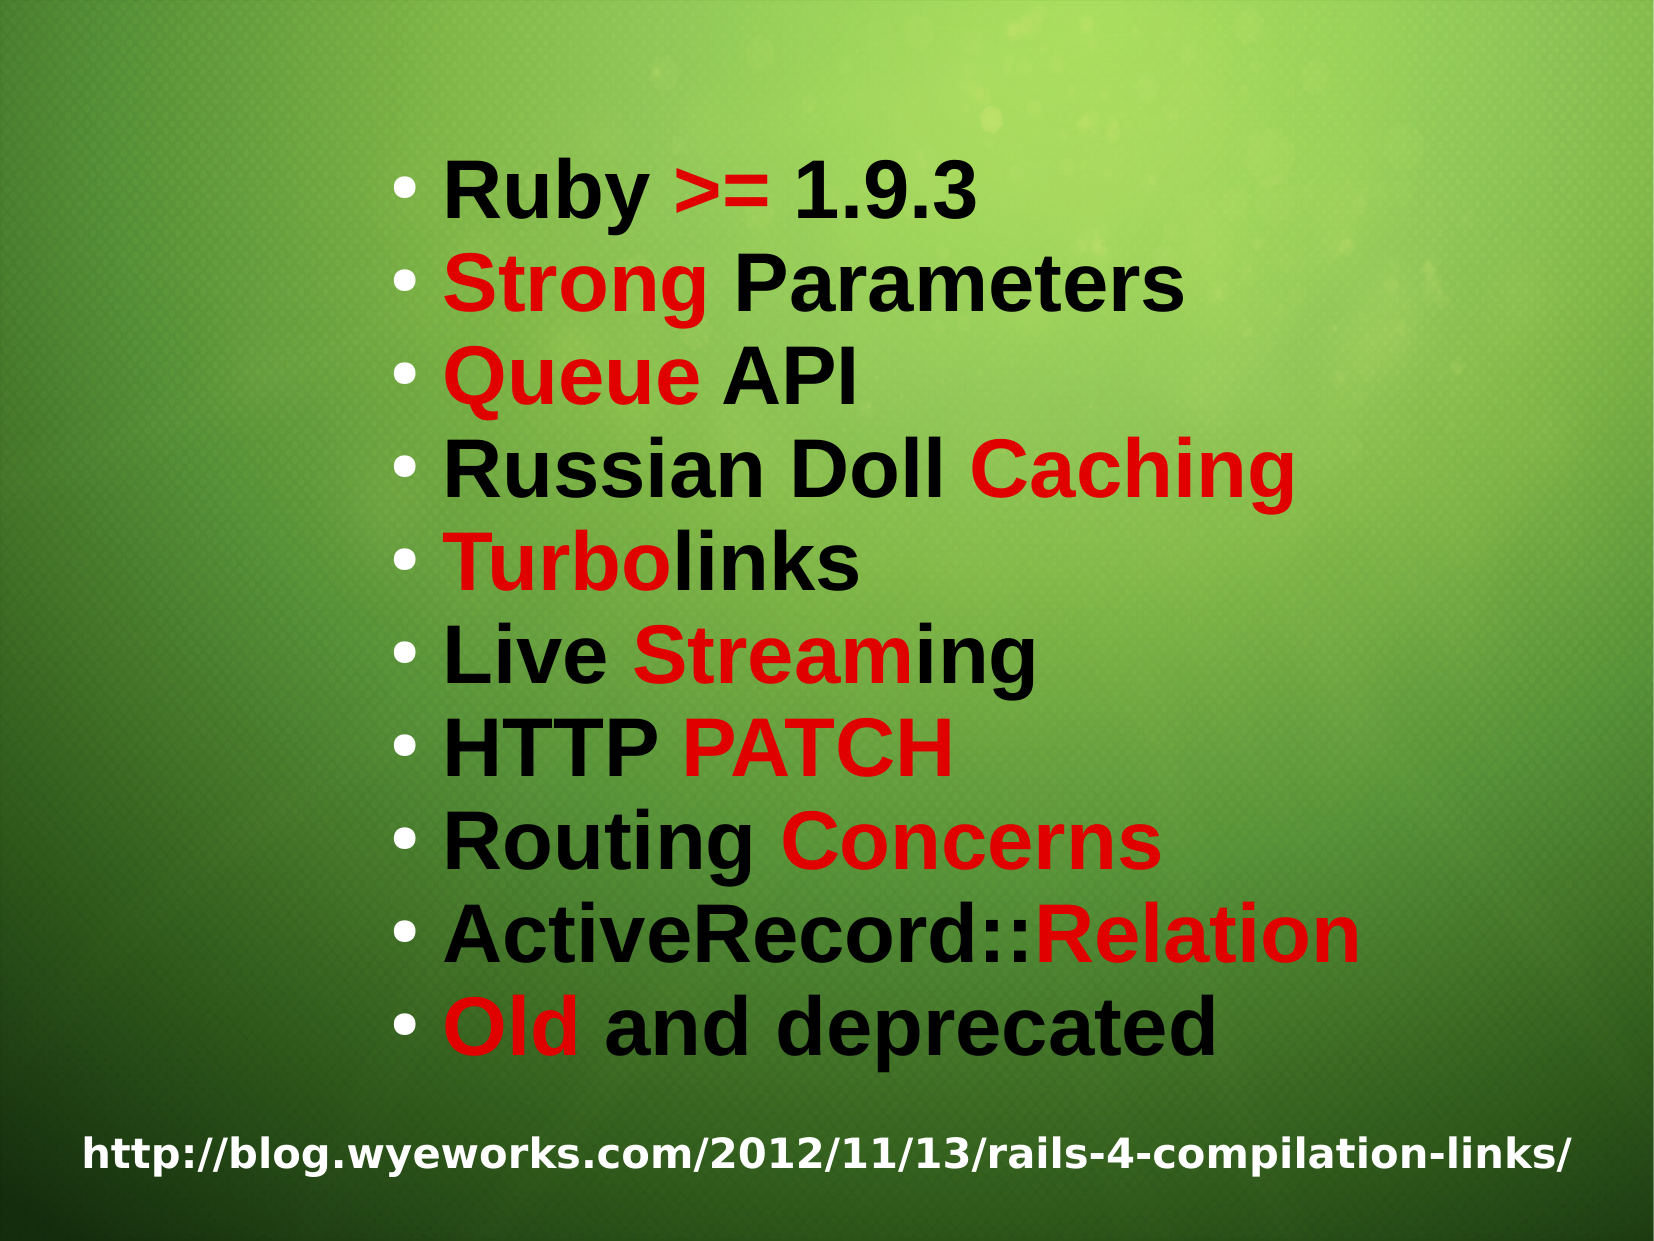

# Ruby >= 1.9.3
 Strong Parameters
 Queue API
 Russian Doll Caching
 Turbolinks
 Live Streaming
 HTTP PATCH
 Routing Concerns
 ActiveRecord::Relation
 Old and deprecated
http://blog.wyeworks.com/2012/11/13/rails-4-compilation-links/